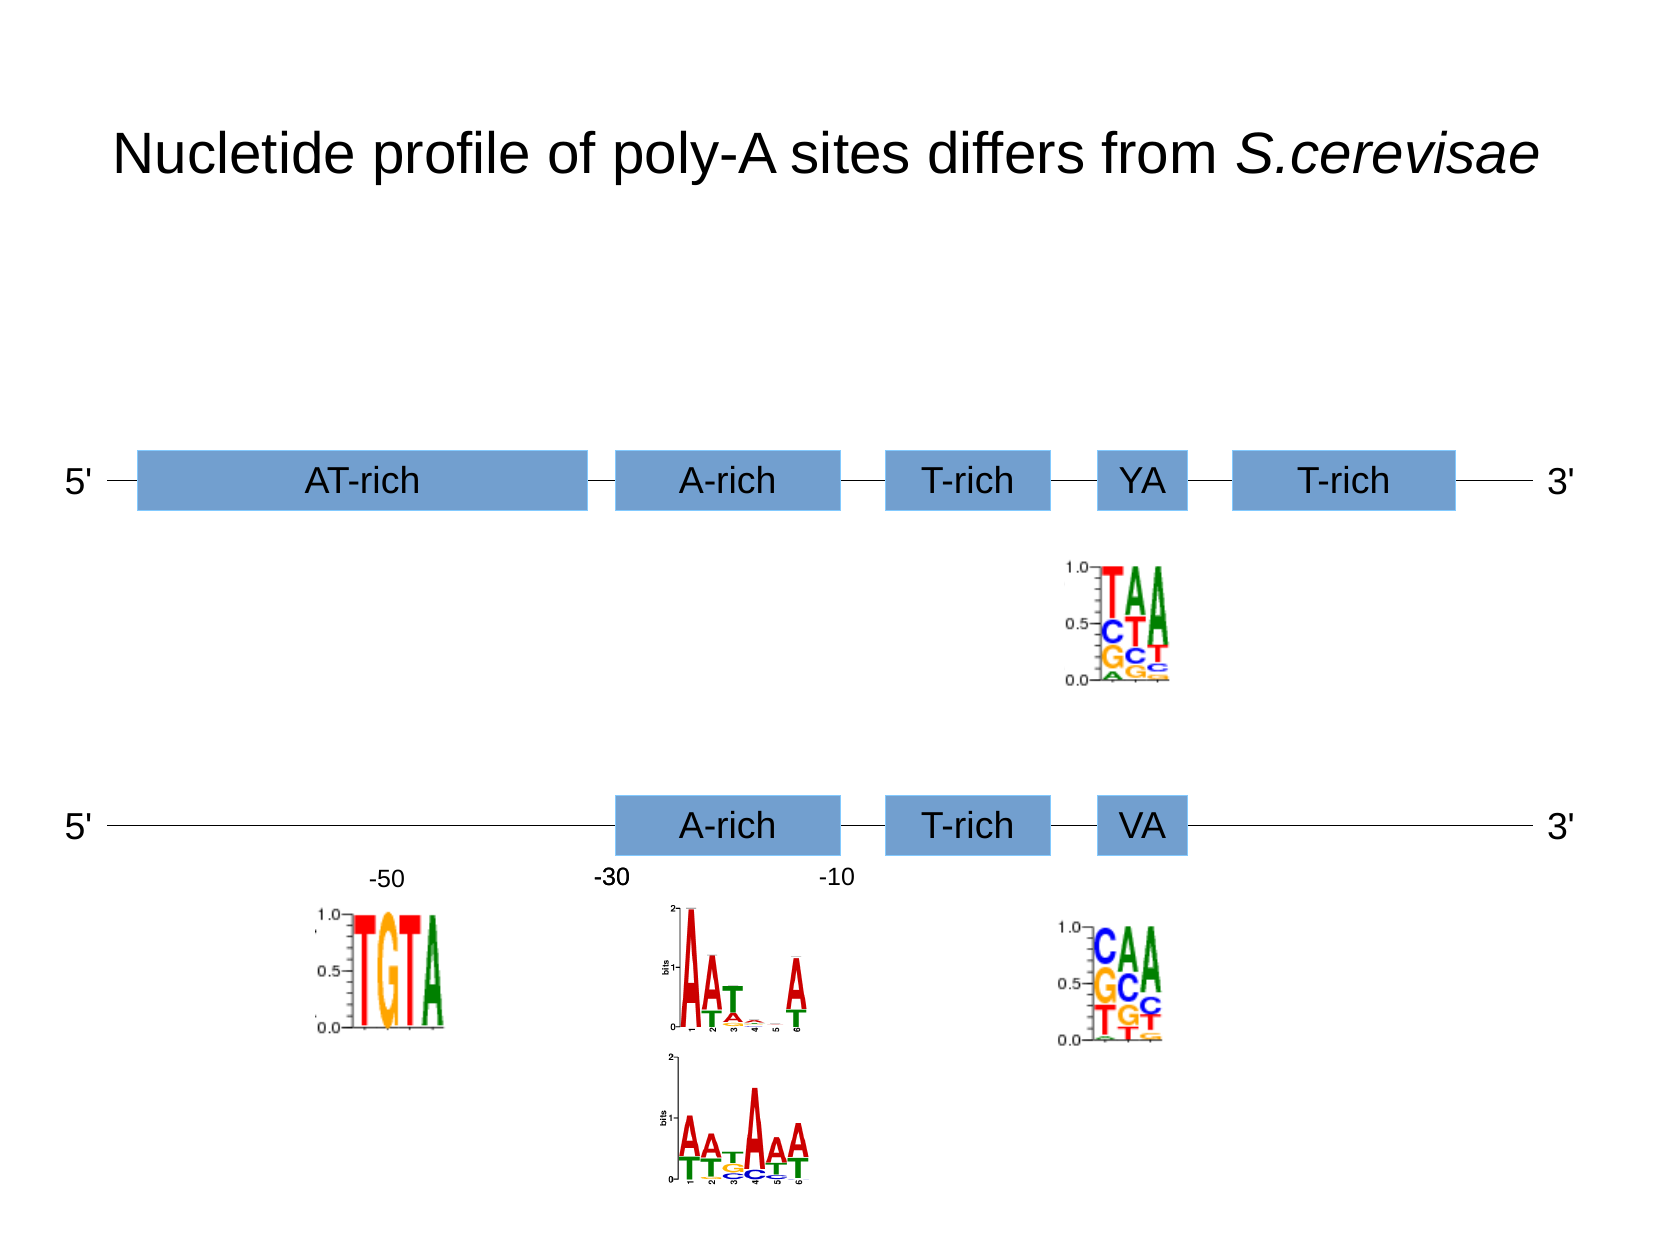

# Nucletide profile of poly-A sites differs from S.cerevisae
AT-rich
A-rich
T-rich
YA
T-rich
5'
3'
A-rich
T-rich
VA
5'
3'
-30
-10
-30
-50